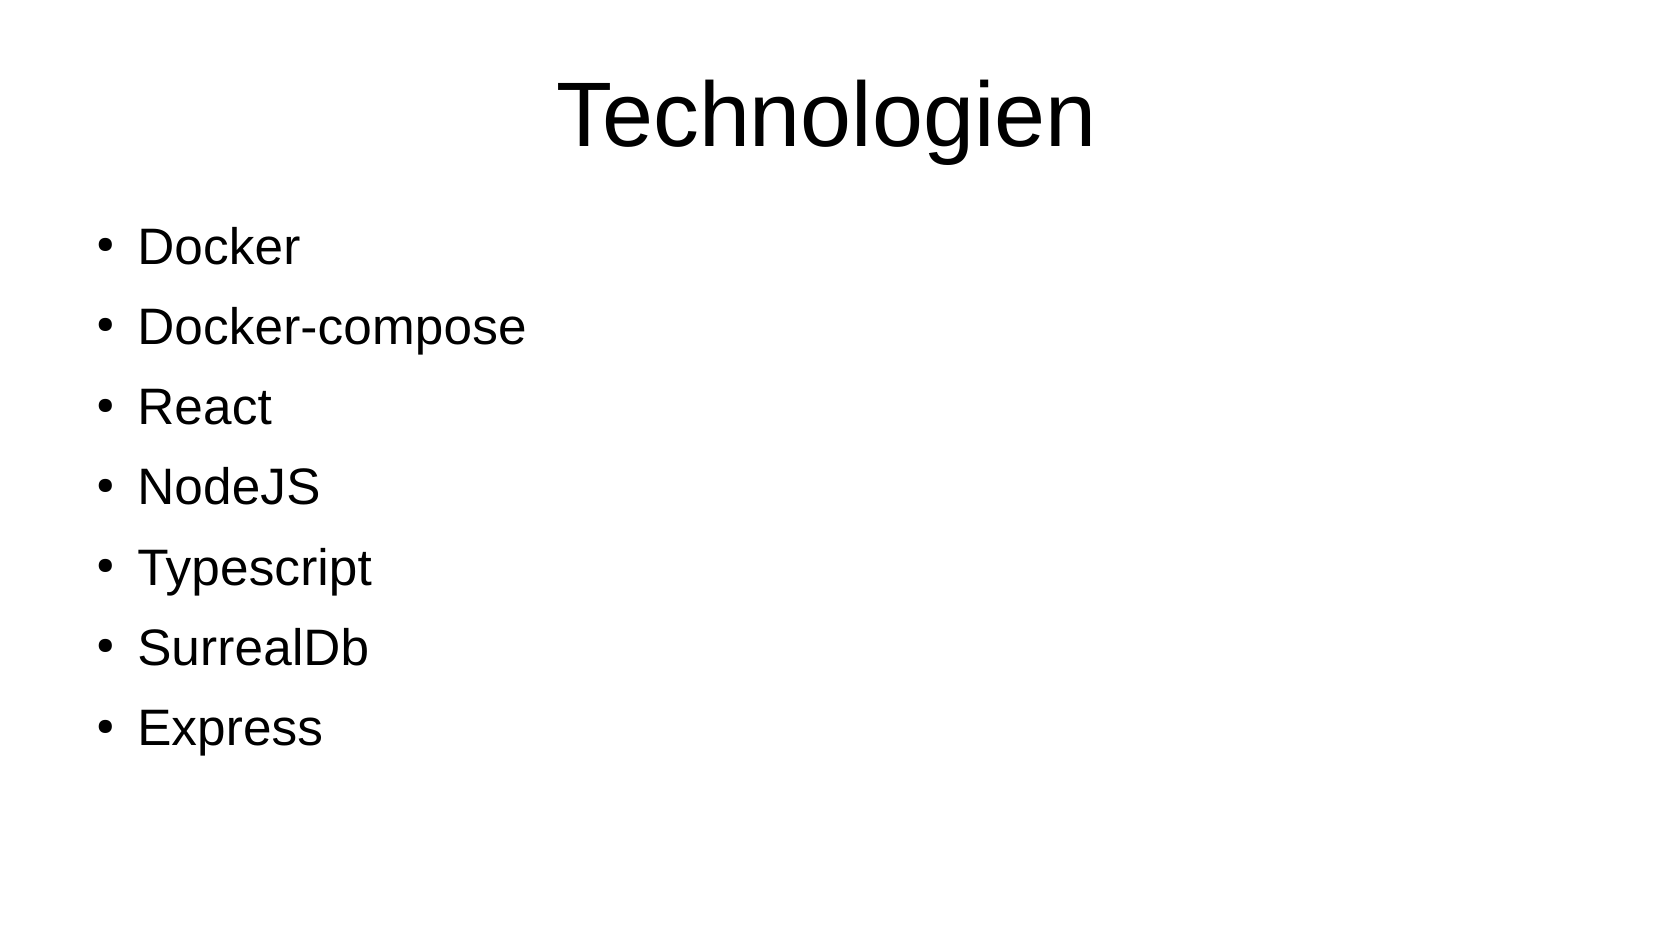

# Technologien
Docker
Docker-compose
React
NodeJS
Typescript
SurrealDb
Express